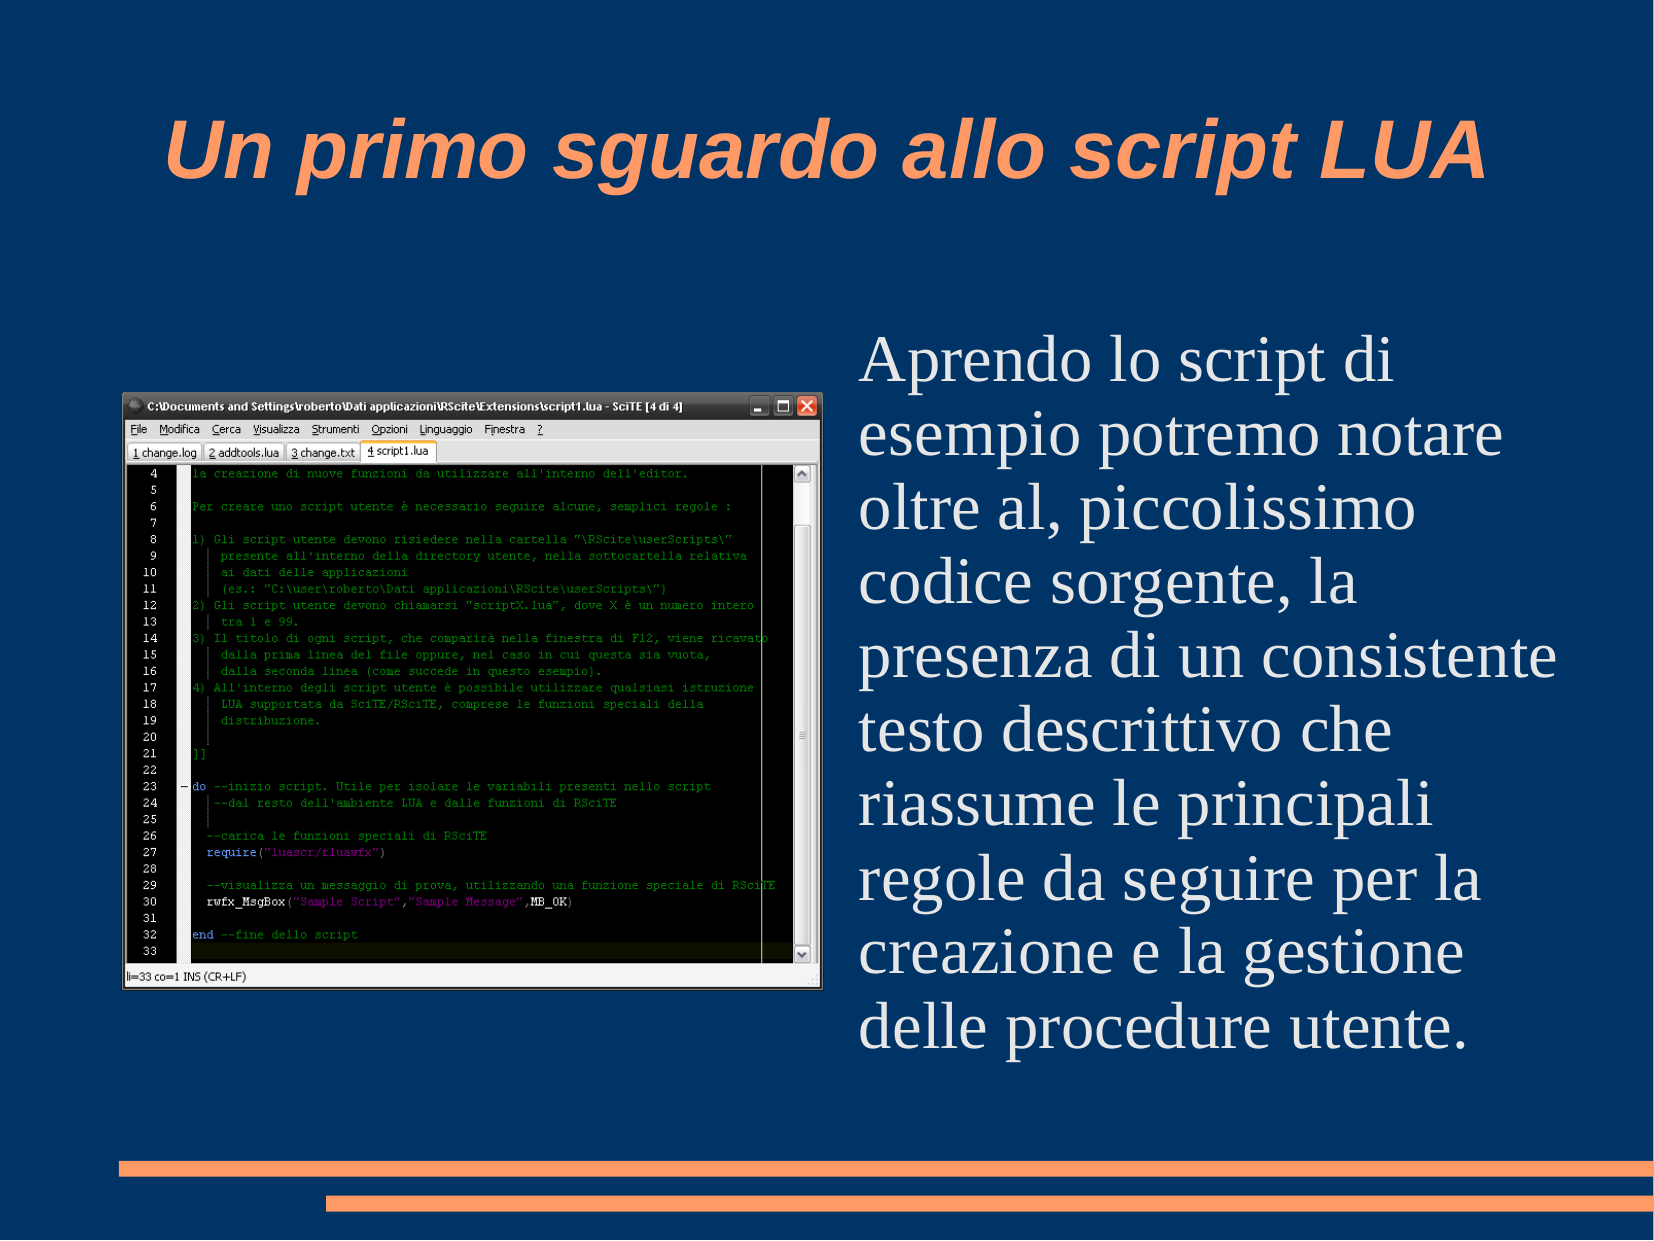

# Un primo sguardo allo script LUA
Aprendo lo script di esempio potremo notare oltre al, piccolissimo codice sorgente, la presenza di un consistente testo descrittivo che riassume le principali regole da seguire per la creazione e la gestione delle procedure utente.